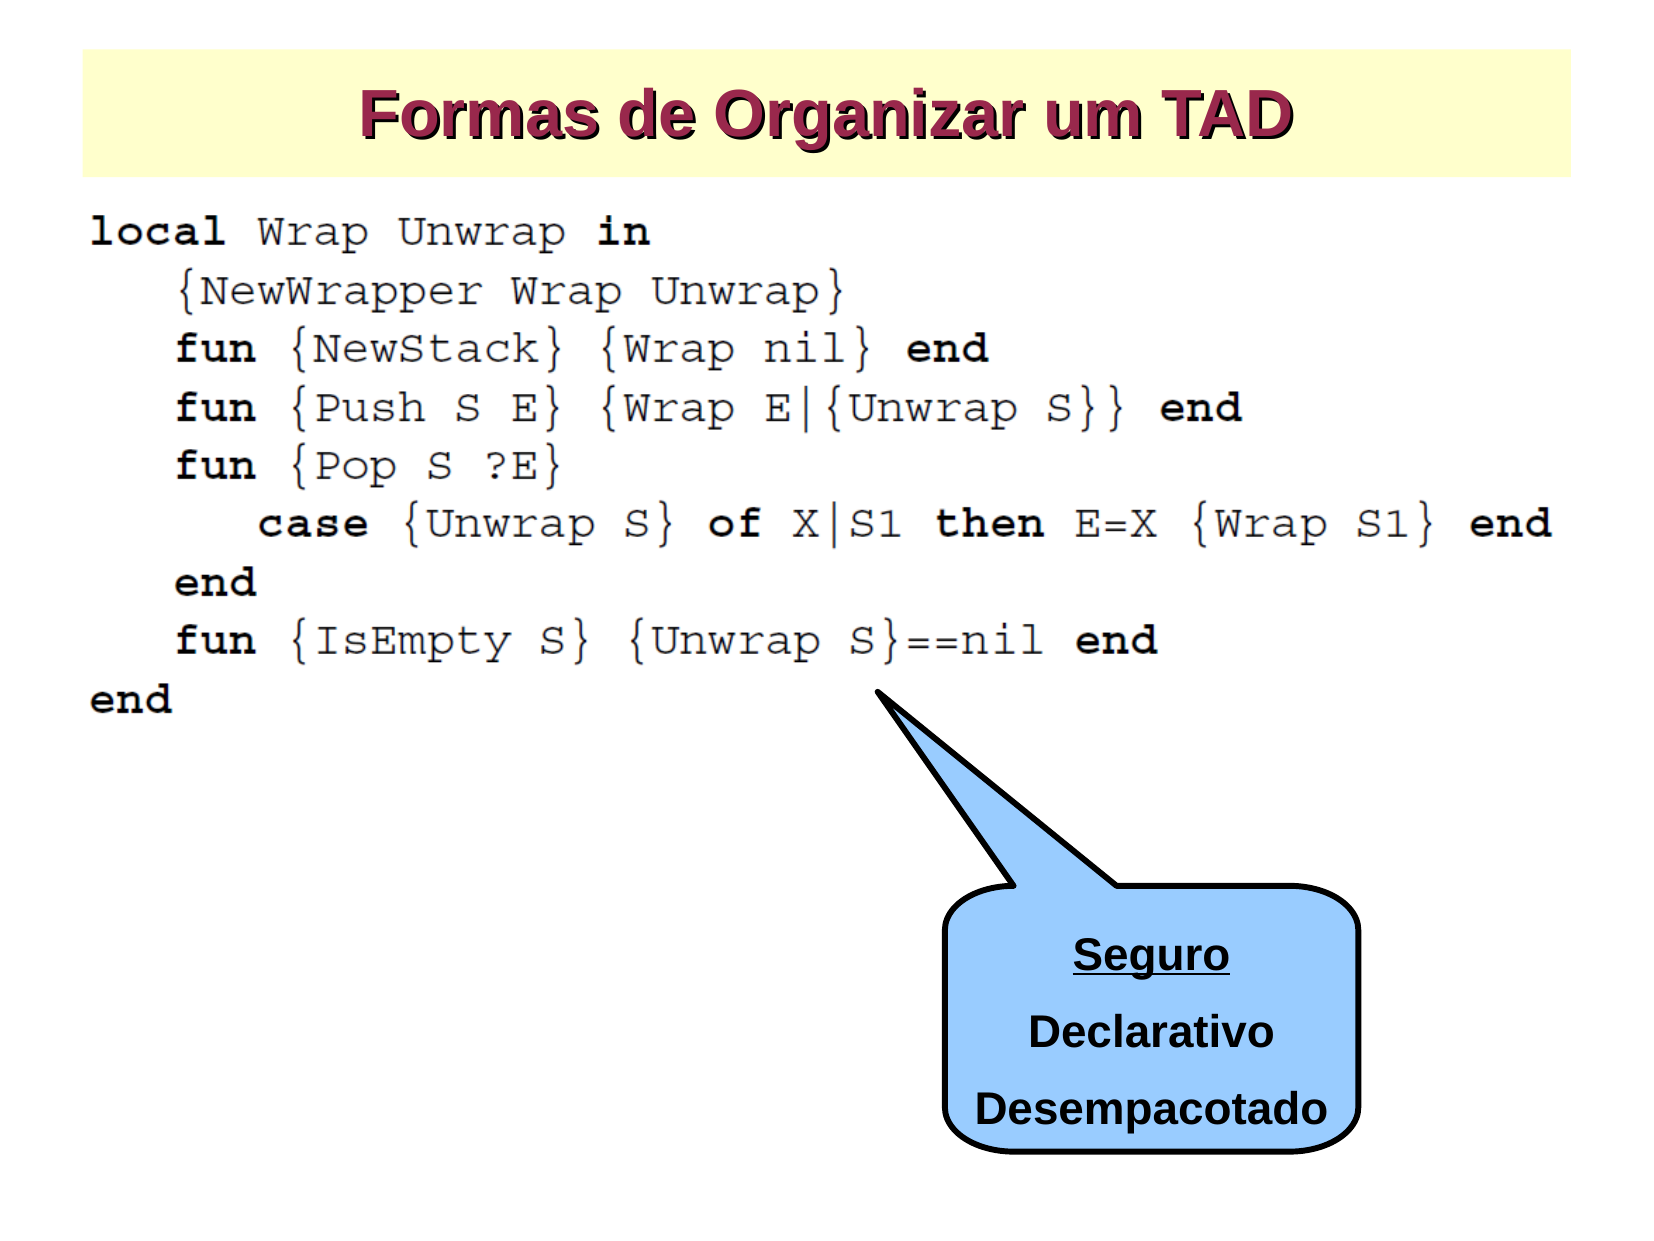

# Formas de Organizar um TAD
Seguro
Declarativo
Desempacotado